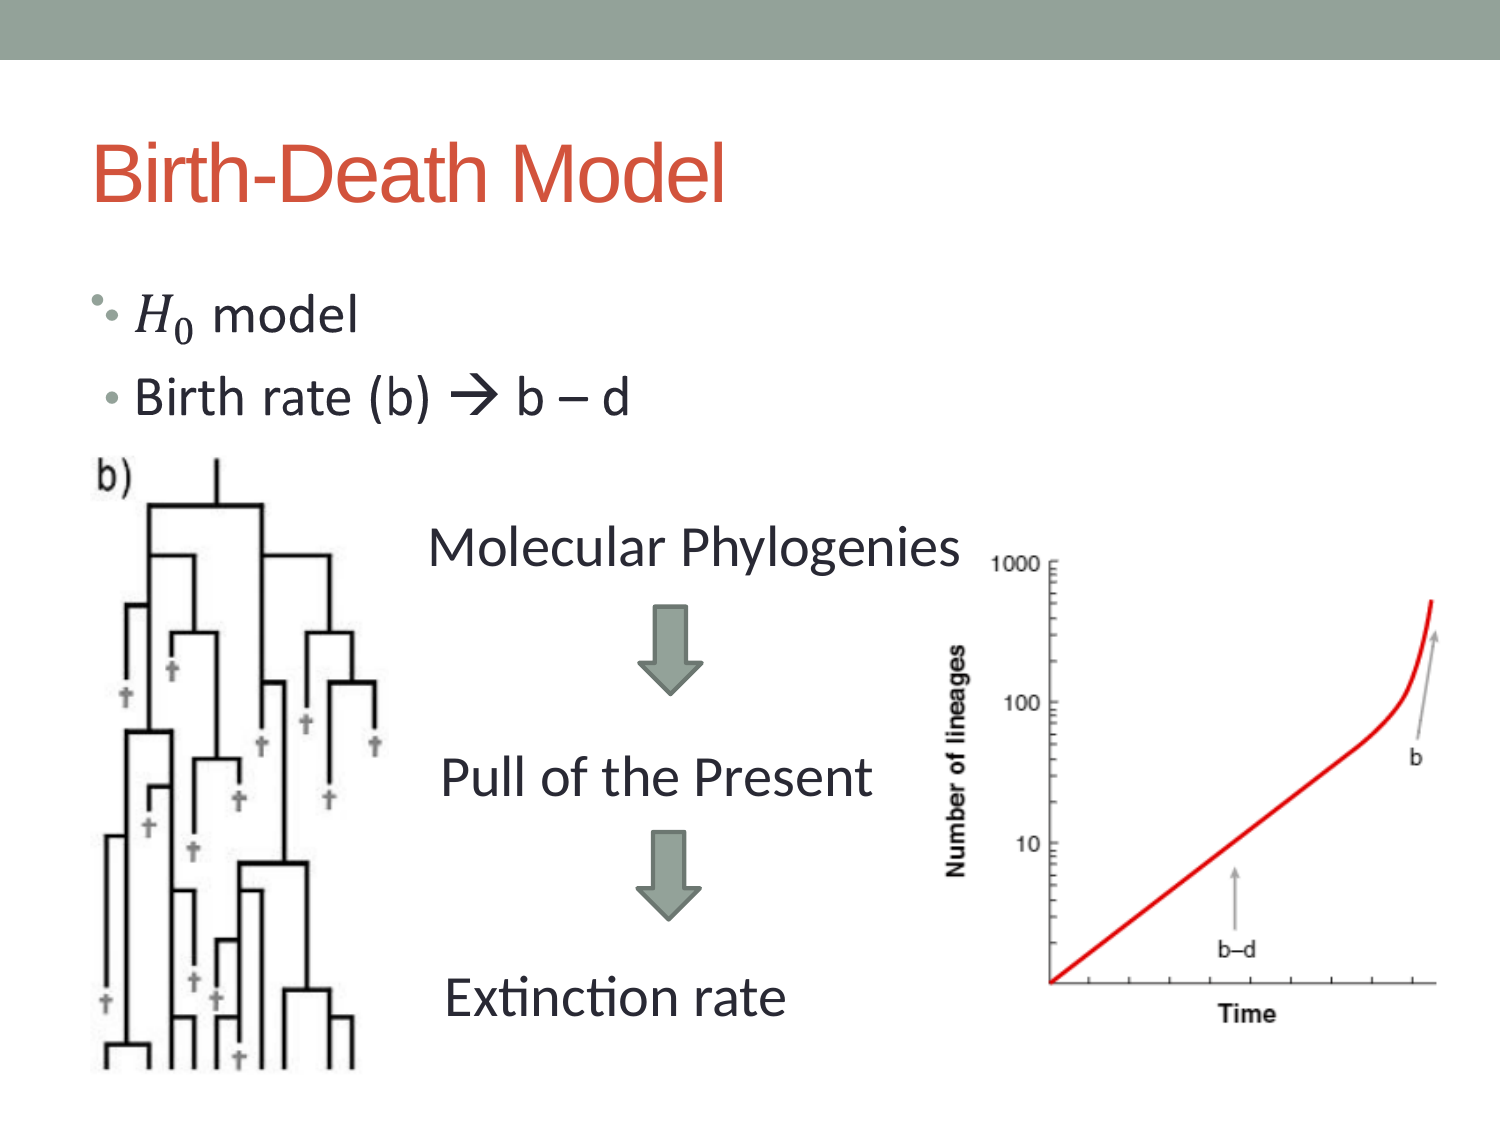

# Birth-Death Model
Molecular Phylogenies
Pull of the Present
Extinction rate